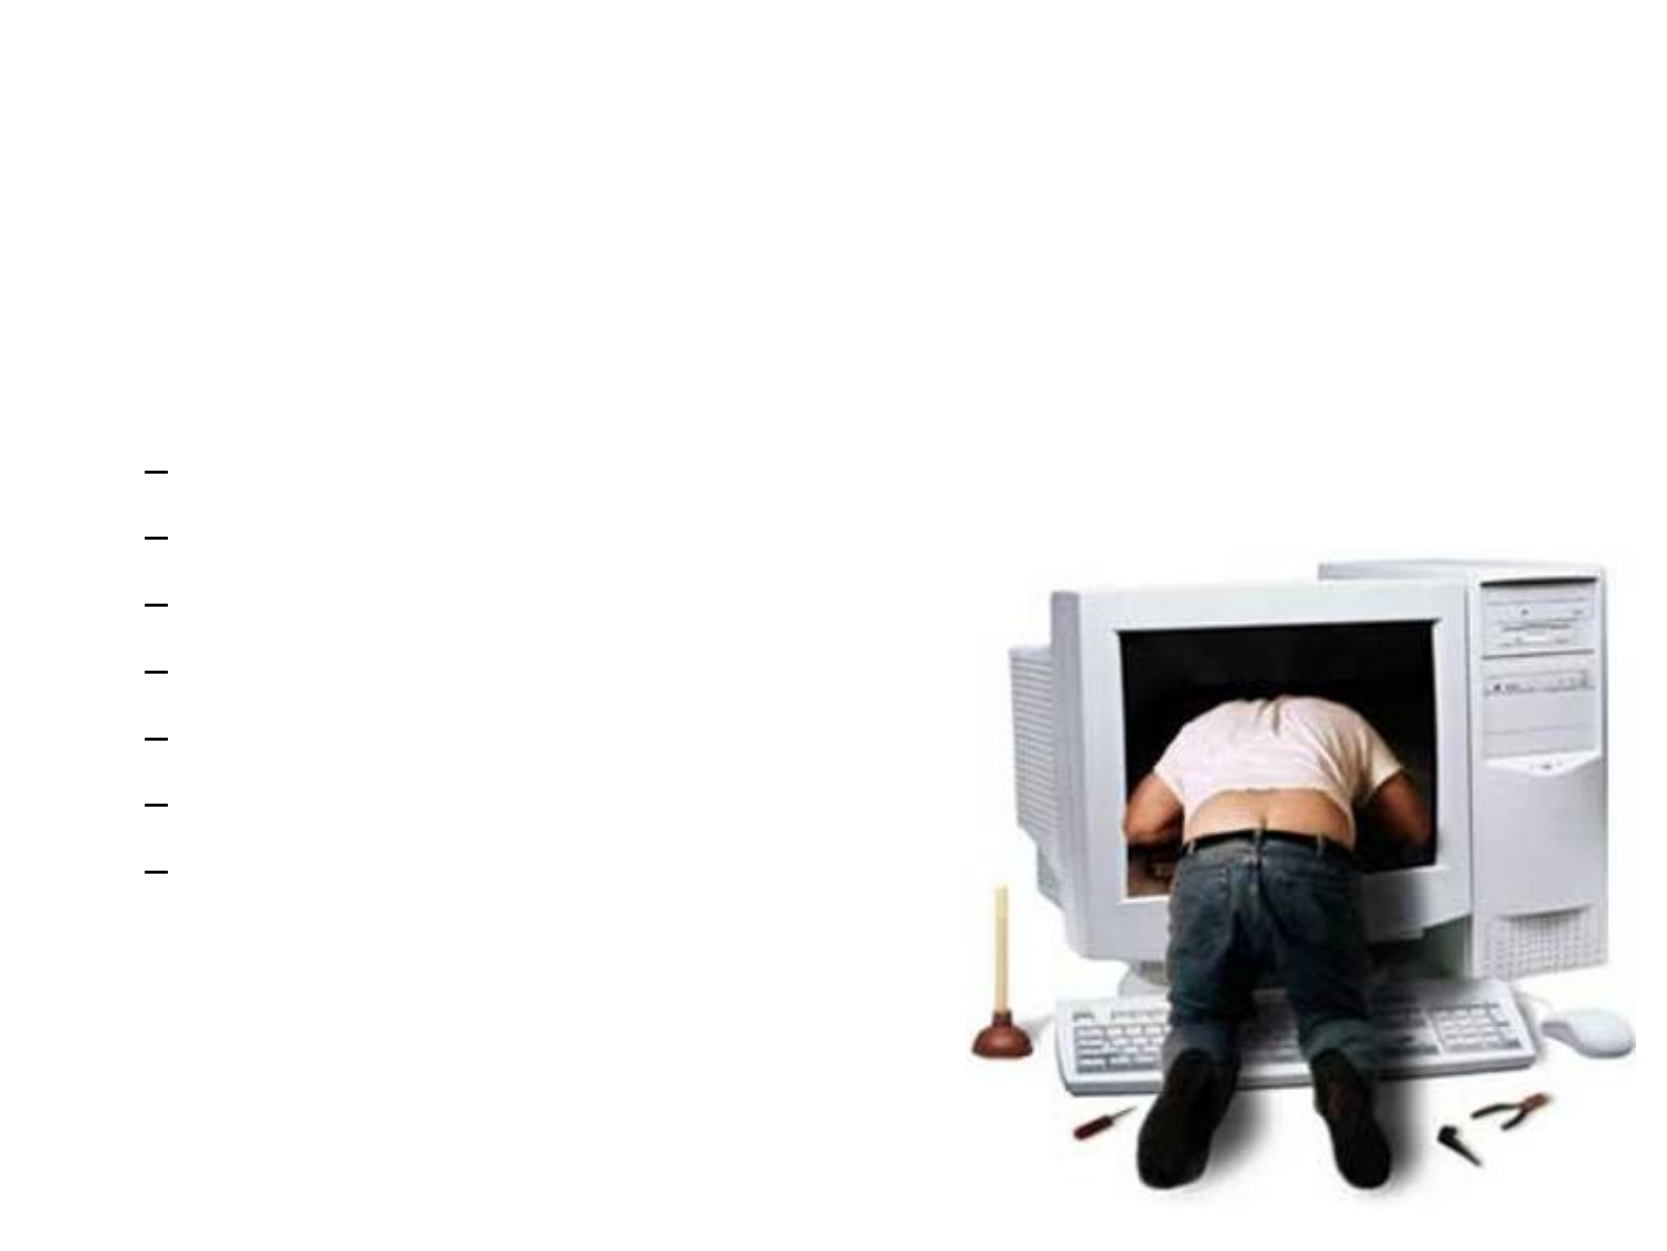

# Logs
Syslog
Vários arquivos no /var/log:
messages: mensagens do sistema e programas
syslog: mensagens do kernel
secure: login, su, passwd
cron
maillog
debug
spooler: news e uucp
/etc/syslog.conf